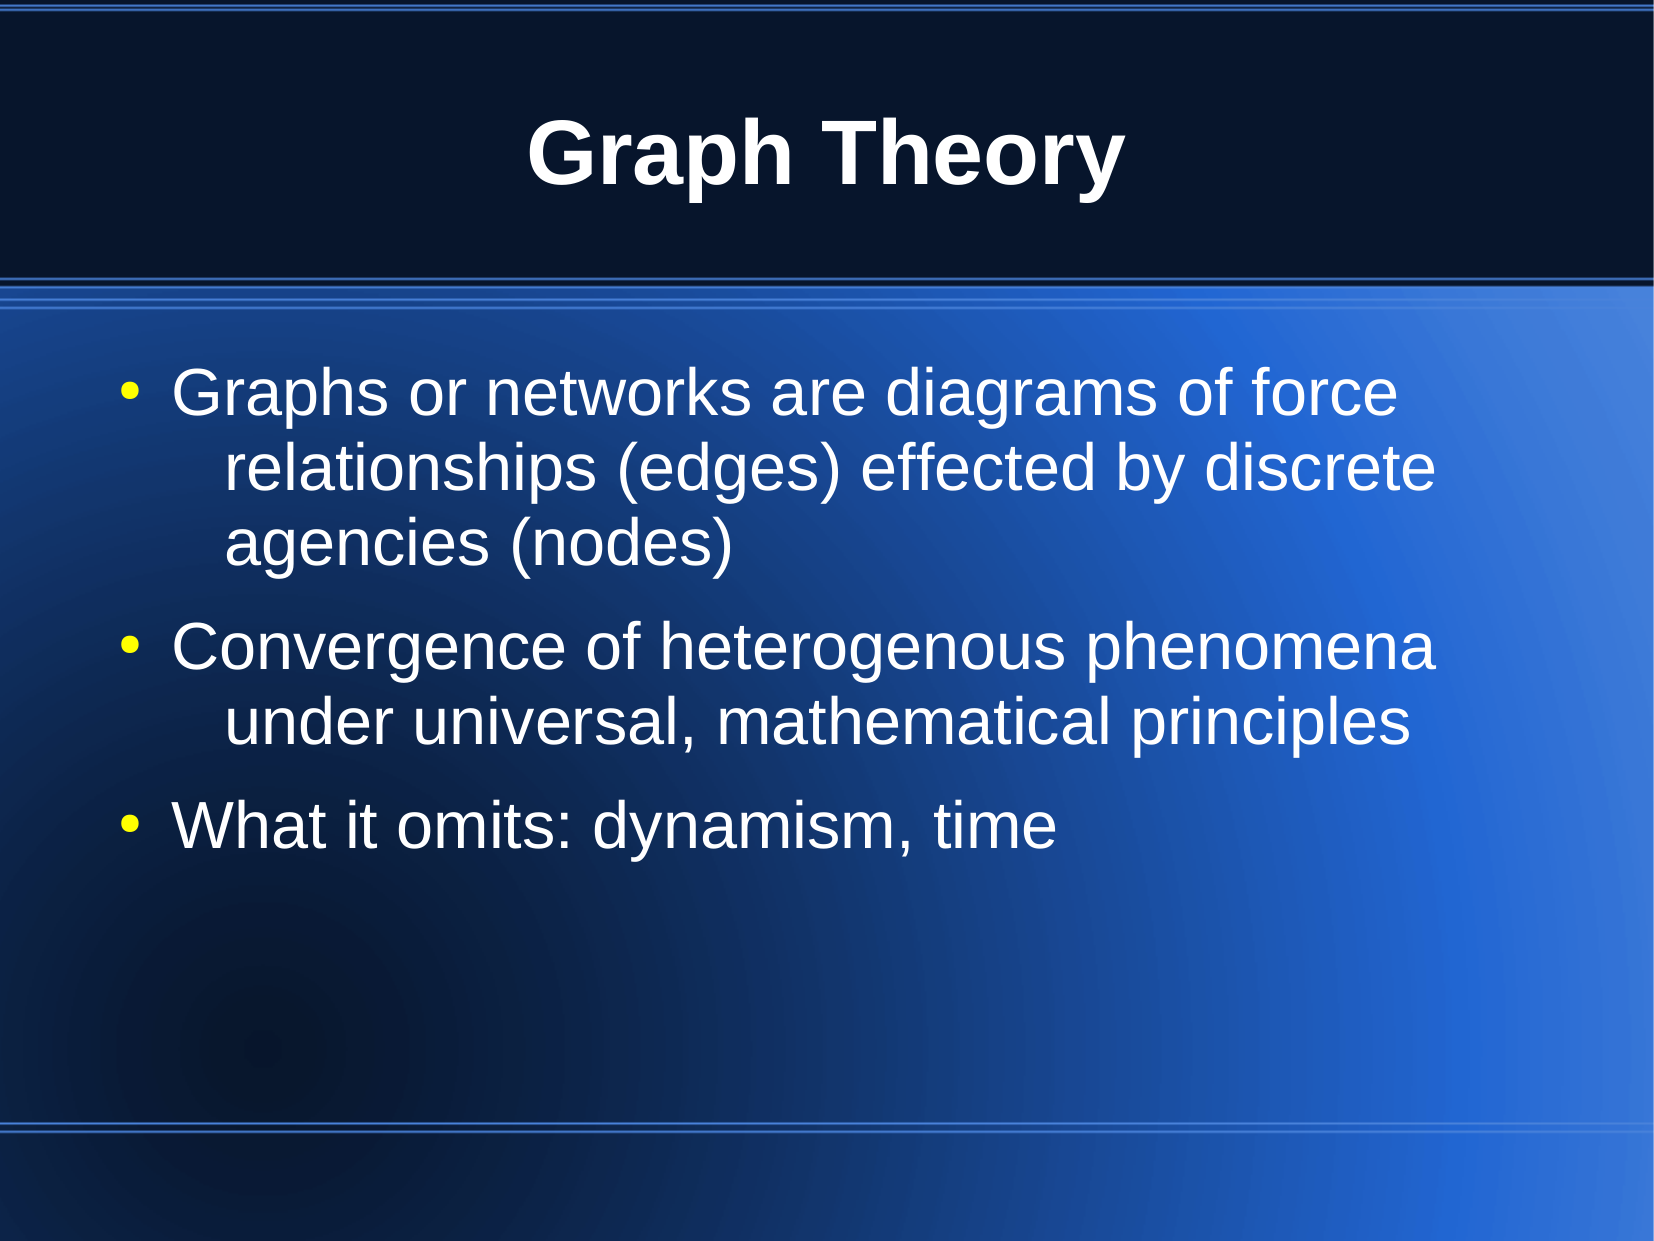

# Graph Theory
Graphs or networks are diagrams of force relationships (edges) effected by discrete agencies (nodes)
Convergence of heterogenous phenomena under universal, mathematical principles
What it omits: dynamism, time